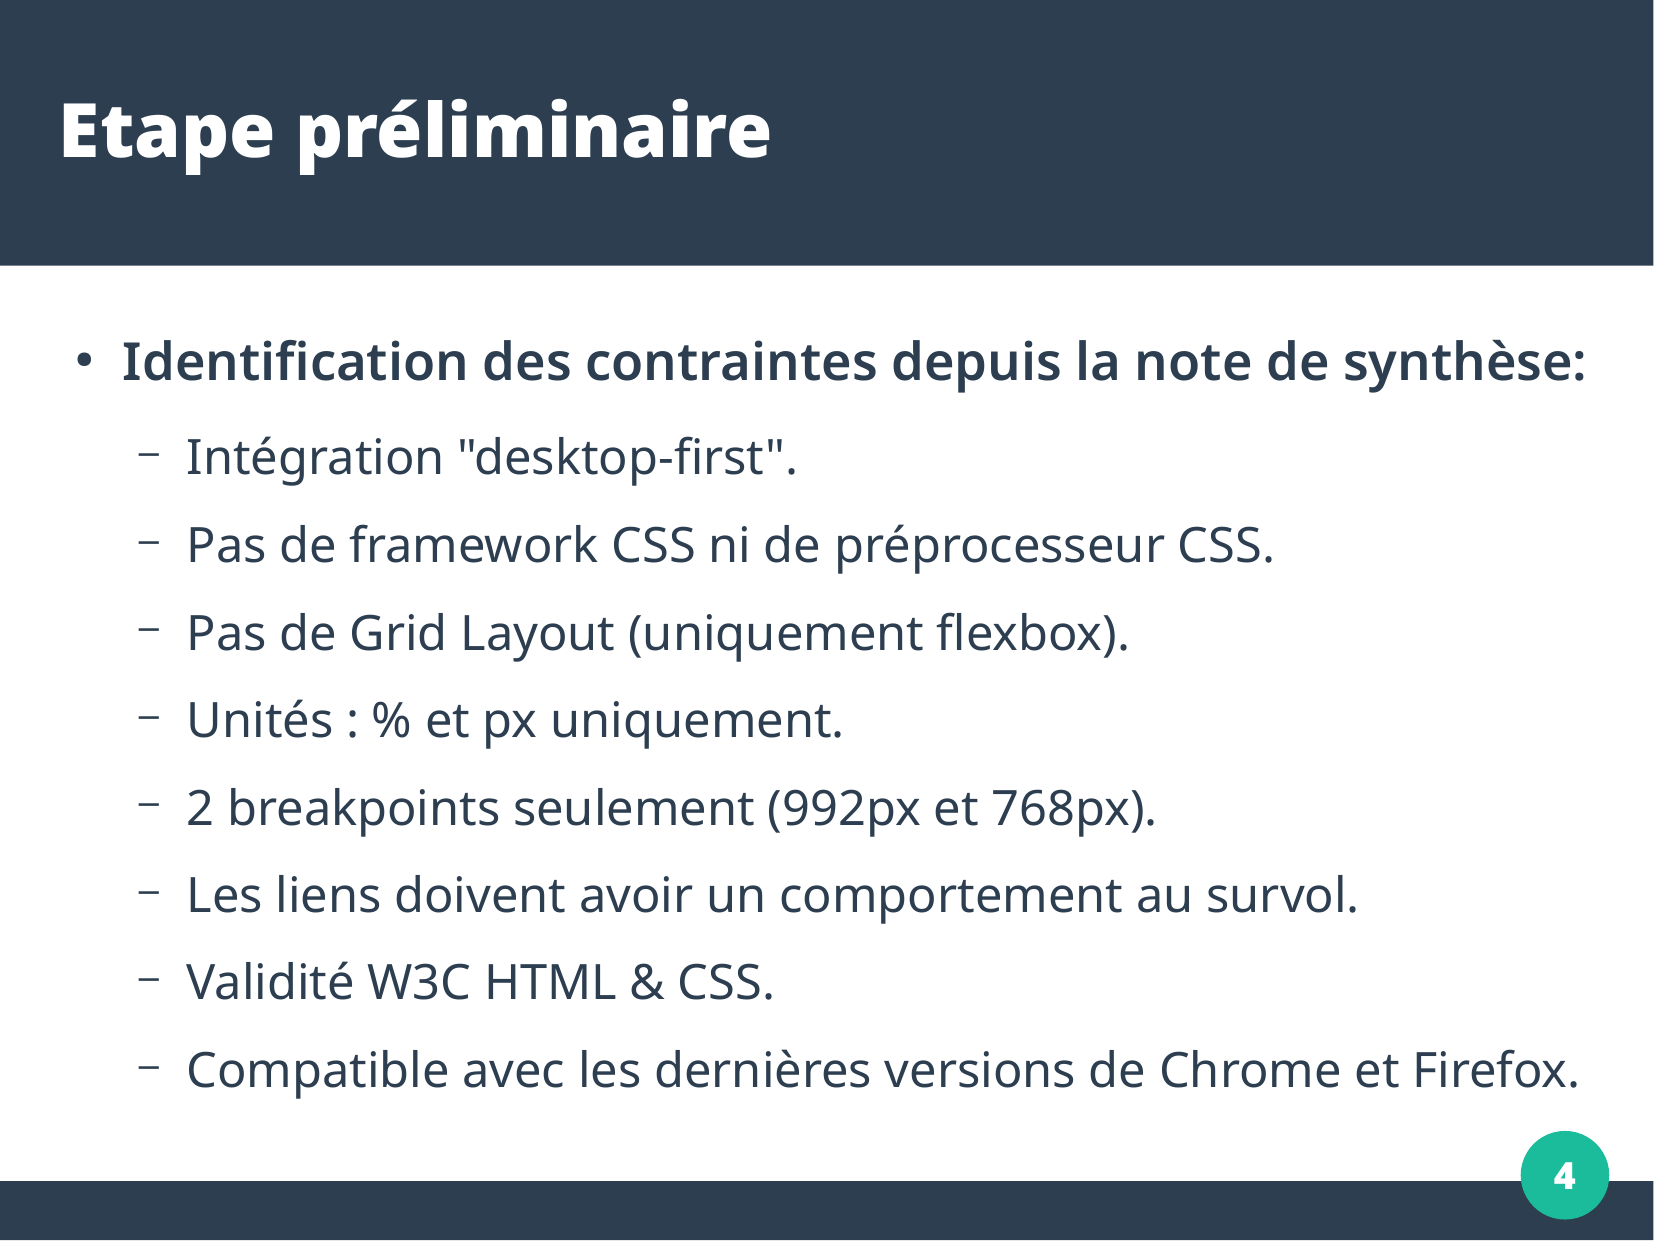

# Etape préliminaire
Identification des contraintes depuis la note de synthèse:
Intégration "desktop-first".
Pas de framework CSS ni de préprocesseur CSS.
Pas de Grid Layout (uniquement flexbox).
Unités : % et px uniquement.
2 breakpoints seulement (992px et 768px).
Les liens doivent avoir un comportement au survol.
Validité W3C HTML & CSS.
Compatible avec les dernières versions de Chrome et Firefox.
4